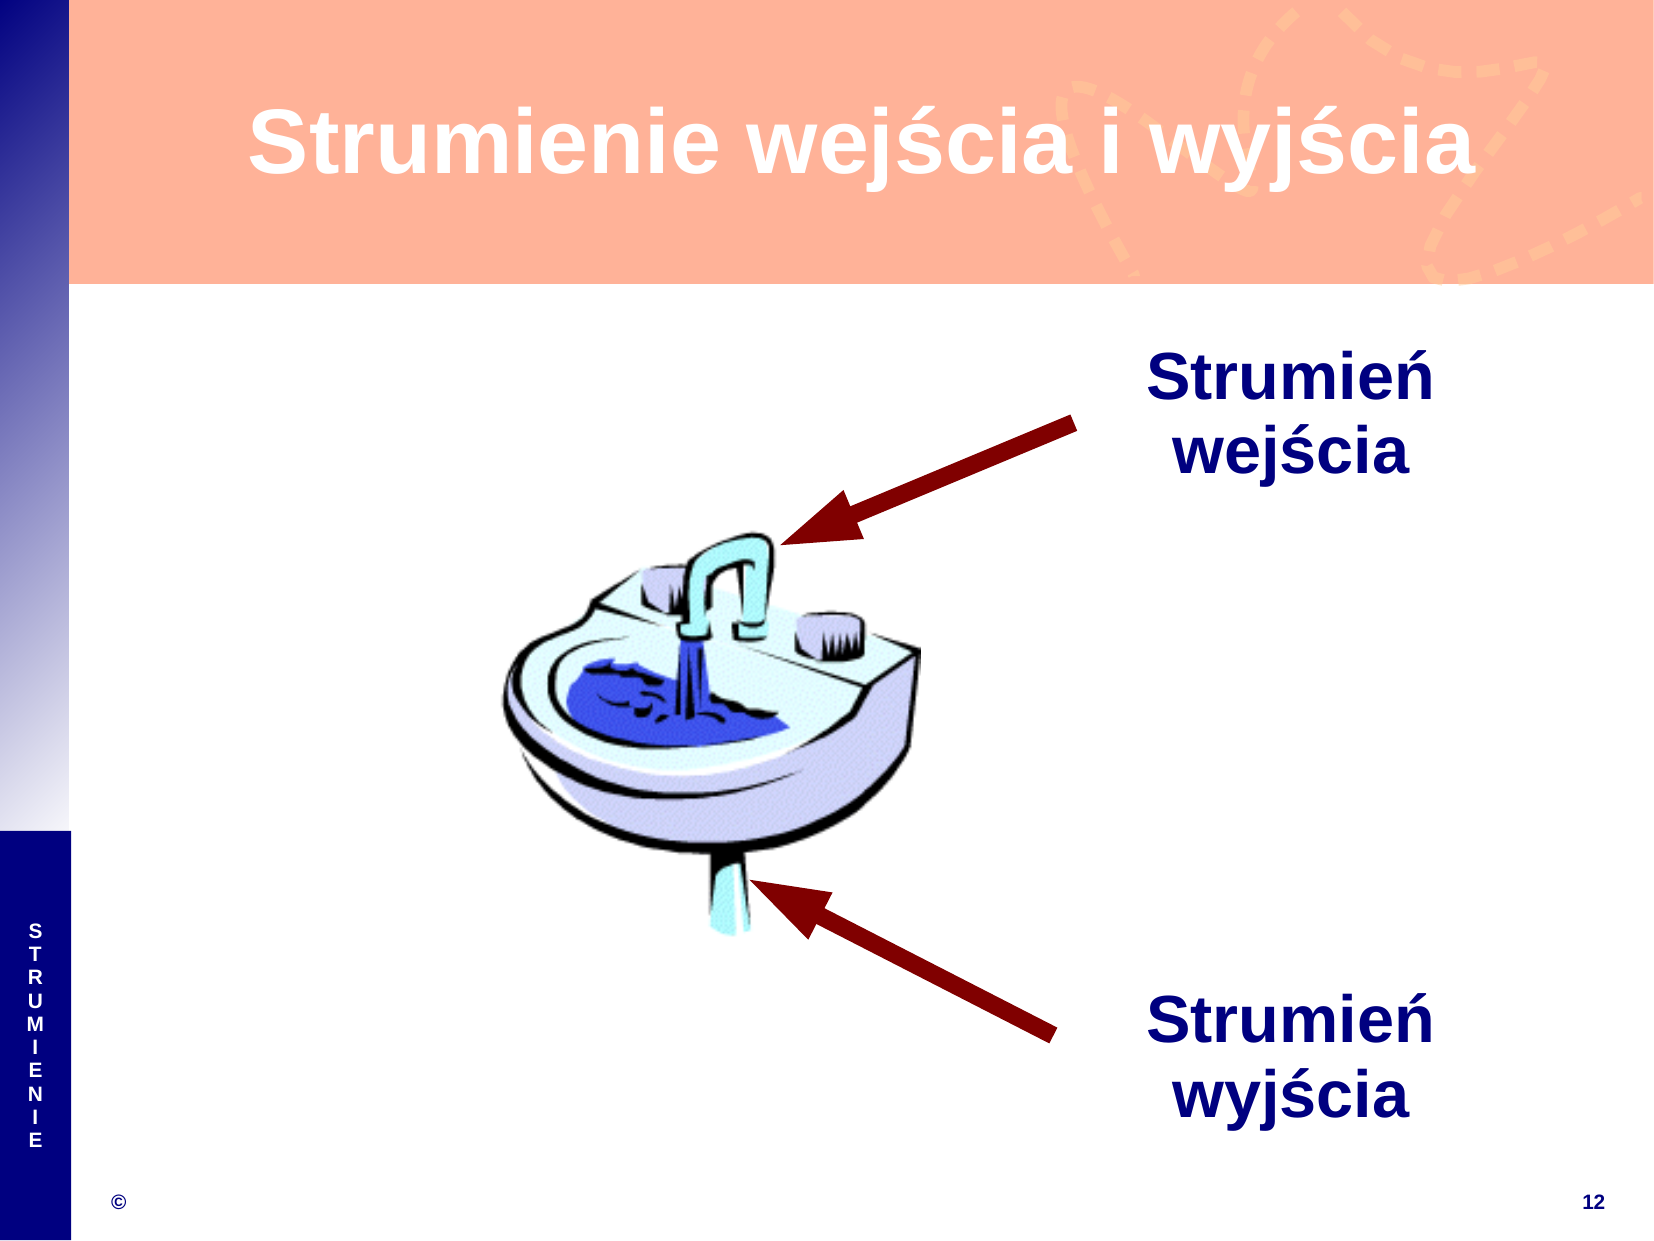

# Strumienie wejścia i wyjścia
Strumień wejścia
S
T
R
U
M
I
E
N
I
E
Strumień wyjścia